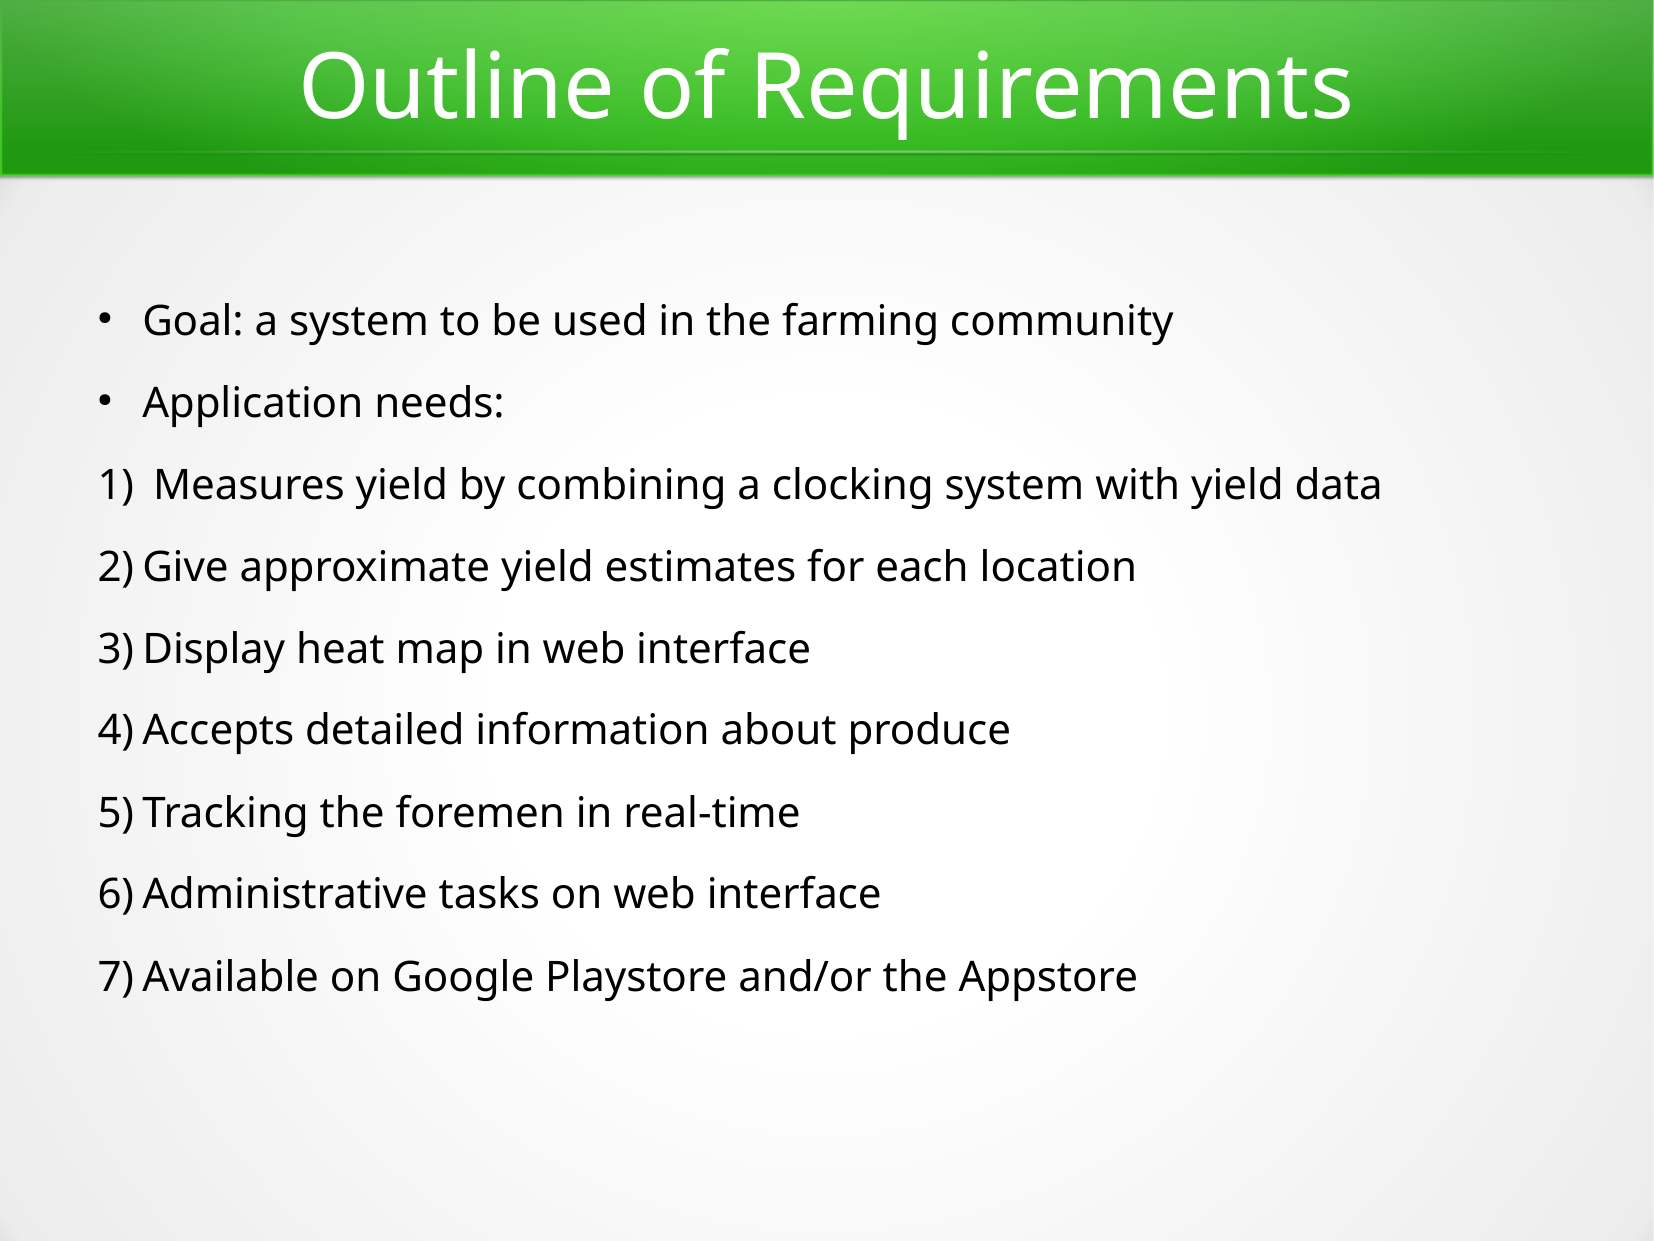

# Outline of Requirements
Goal: a system to be used in the farming community
Application needs:
 Measures yield by combining a clocking system with yield data
Give approximate yield estimates for each location
Display heat map in web interface
Accepts detailed information about produce
Tracking the foremen in real-time
Administrative tasks on web interface
Available on Google Playstore and/or the Appstore